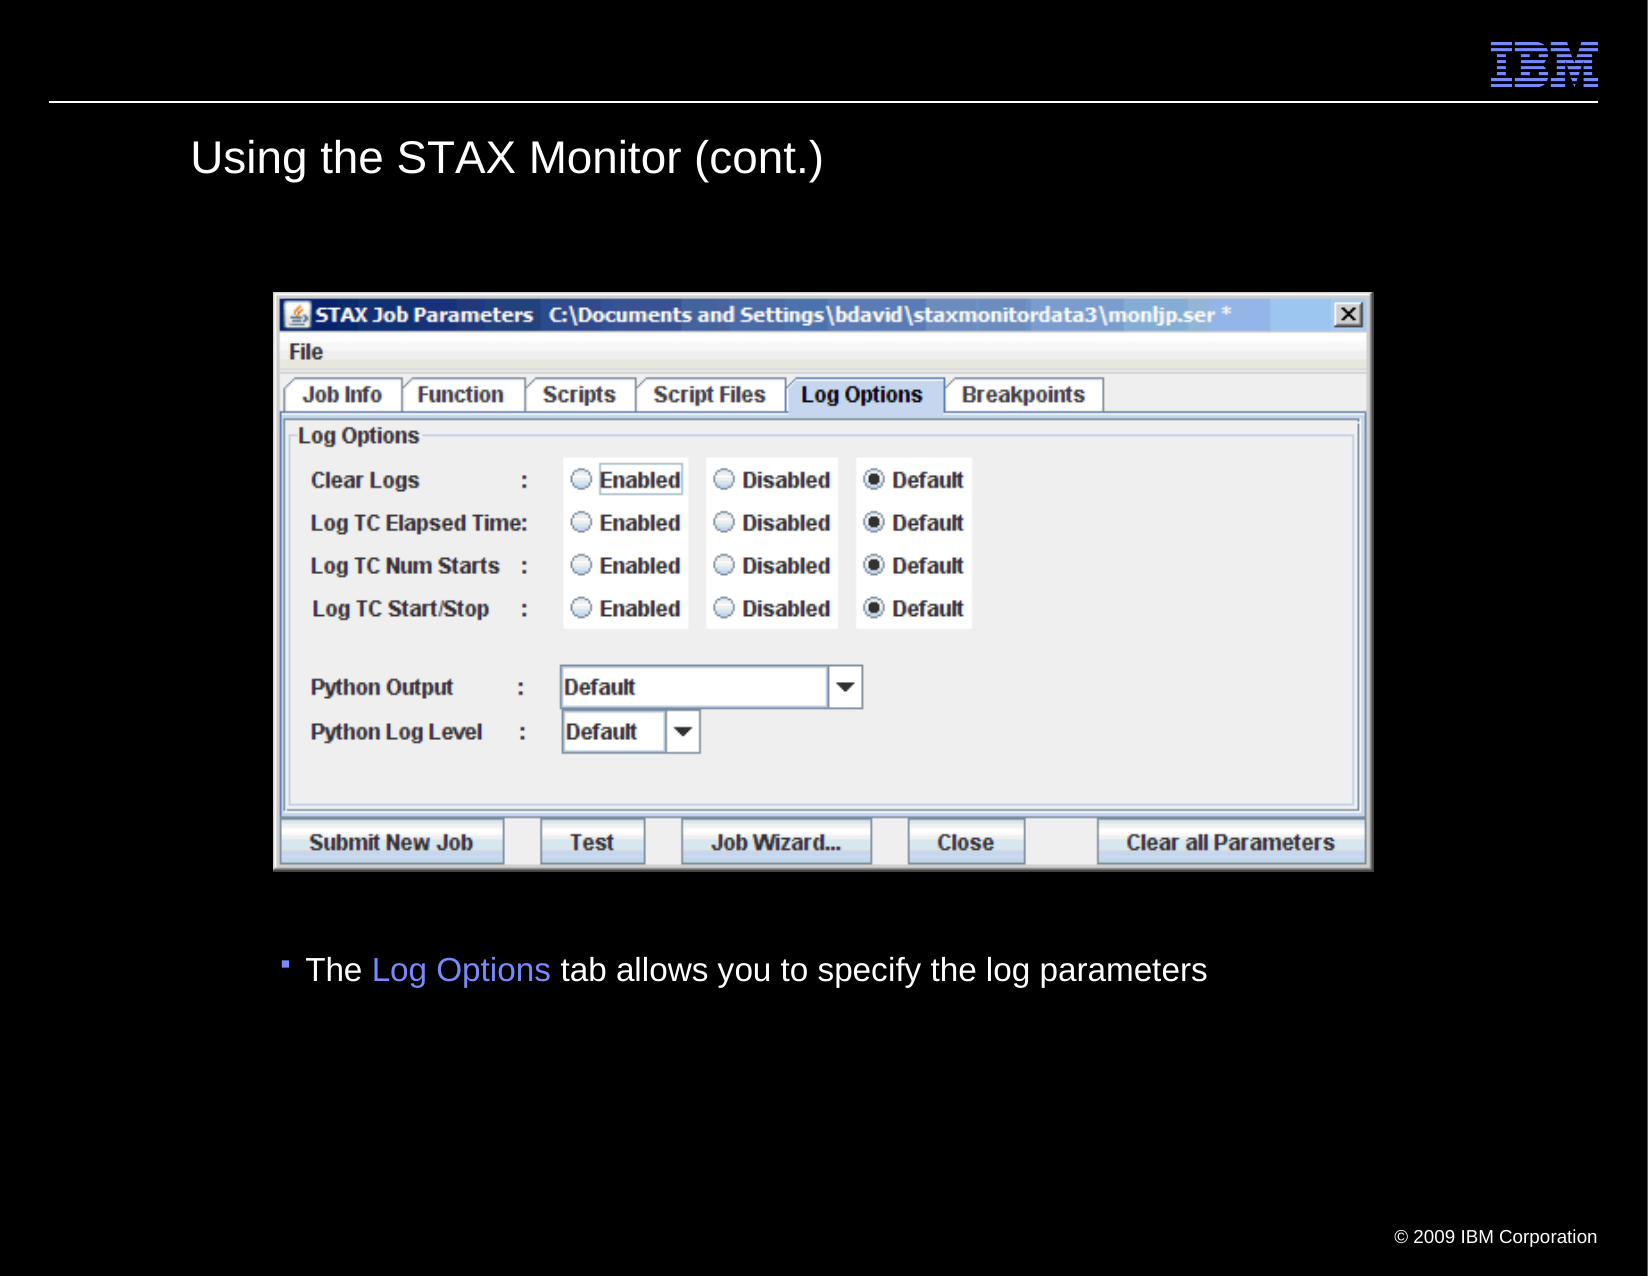

# Using the STAX Monitor (cont.)
The Log Options tab allows you to specify the log parameters